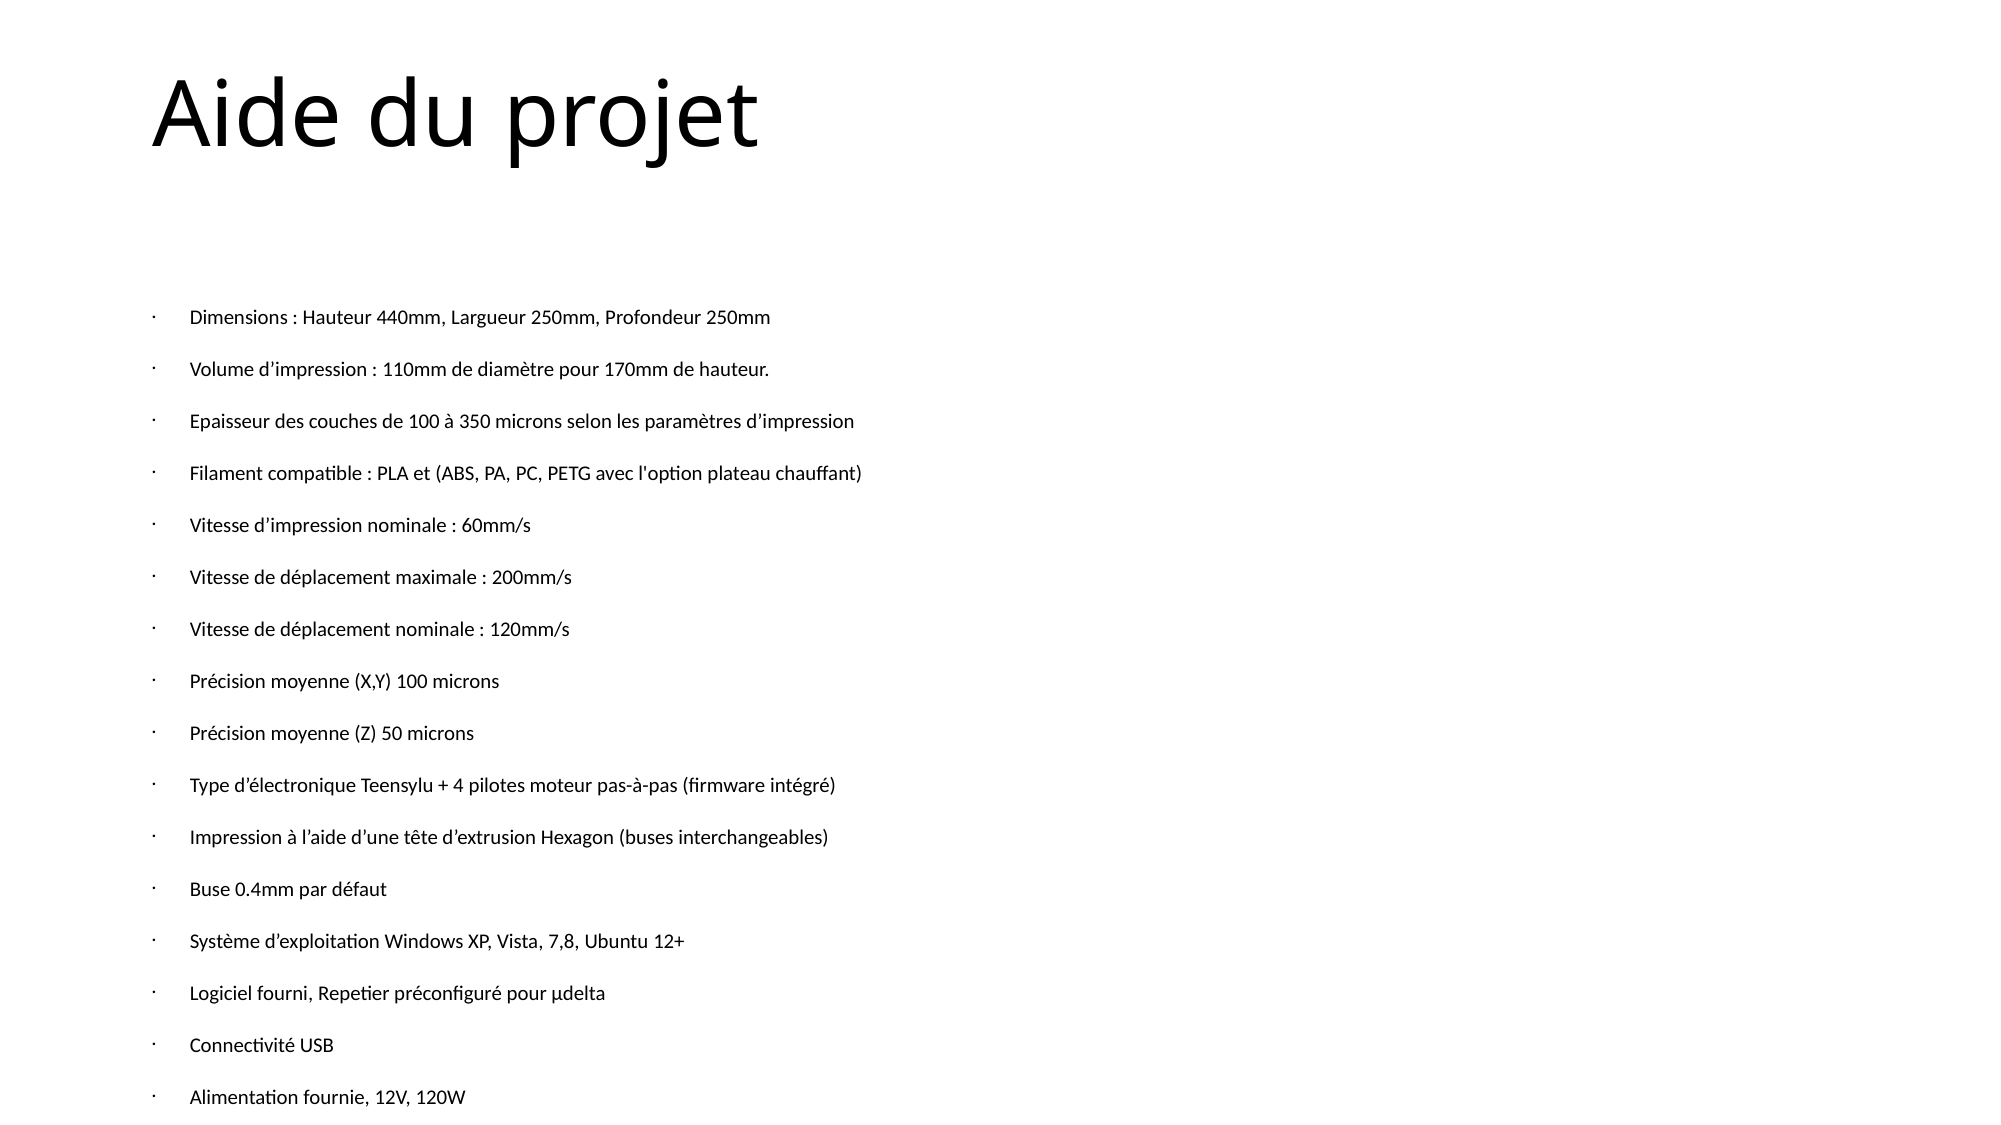

# Aide du projet
Dimensions : Hauteur 440mm, Largueur 250mm, Profondeur 250mm
Volume d’impression : 110mm de diamètre pour 170mm de hauteur.
Epaisseur des couches de 100 à 350 microns selon les paramètres d’impression
Filament compatible : PLA et (ABS, PA, PC, PETG avec l'option plateau chauffant)
Vitesse d’impression nominale : 60mm/s
Vitesse de déplacement maximale : 200mm/s
Vitesse de déplacement nominale : 120mm/s
Précision moyenne (X,Y) 100 microns
Précision moyenne (Z) 50 microns
Type d’électronique Teensylu + 4 pilotes moteur pas-à-pas (firmware intégré)
Impression à l’aide d’une tête d’extrusion Hexagon (buses interchangeables)
Buse 0.4mm par défaut
Système d’exploitation Windows XP, Vista, 7,8, Ubuntu 12+
Logiciel fourni, Repetier préconfiguré pour μdelta
Connectivité USB
Alimentation fournie, 12V, 120W